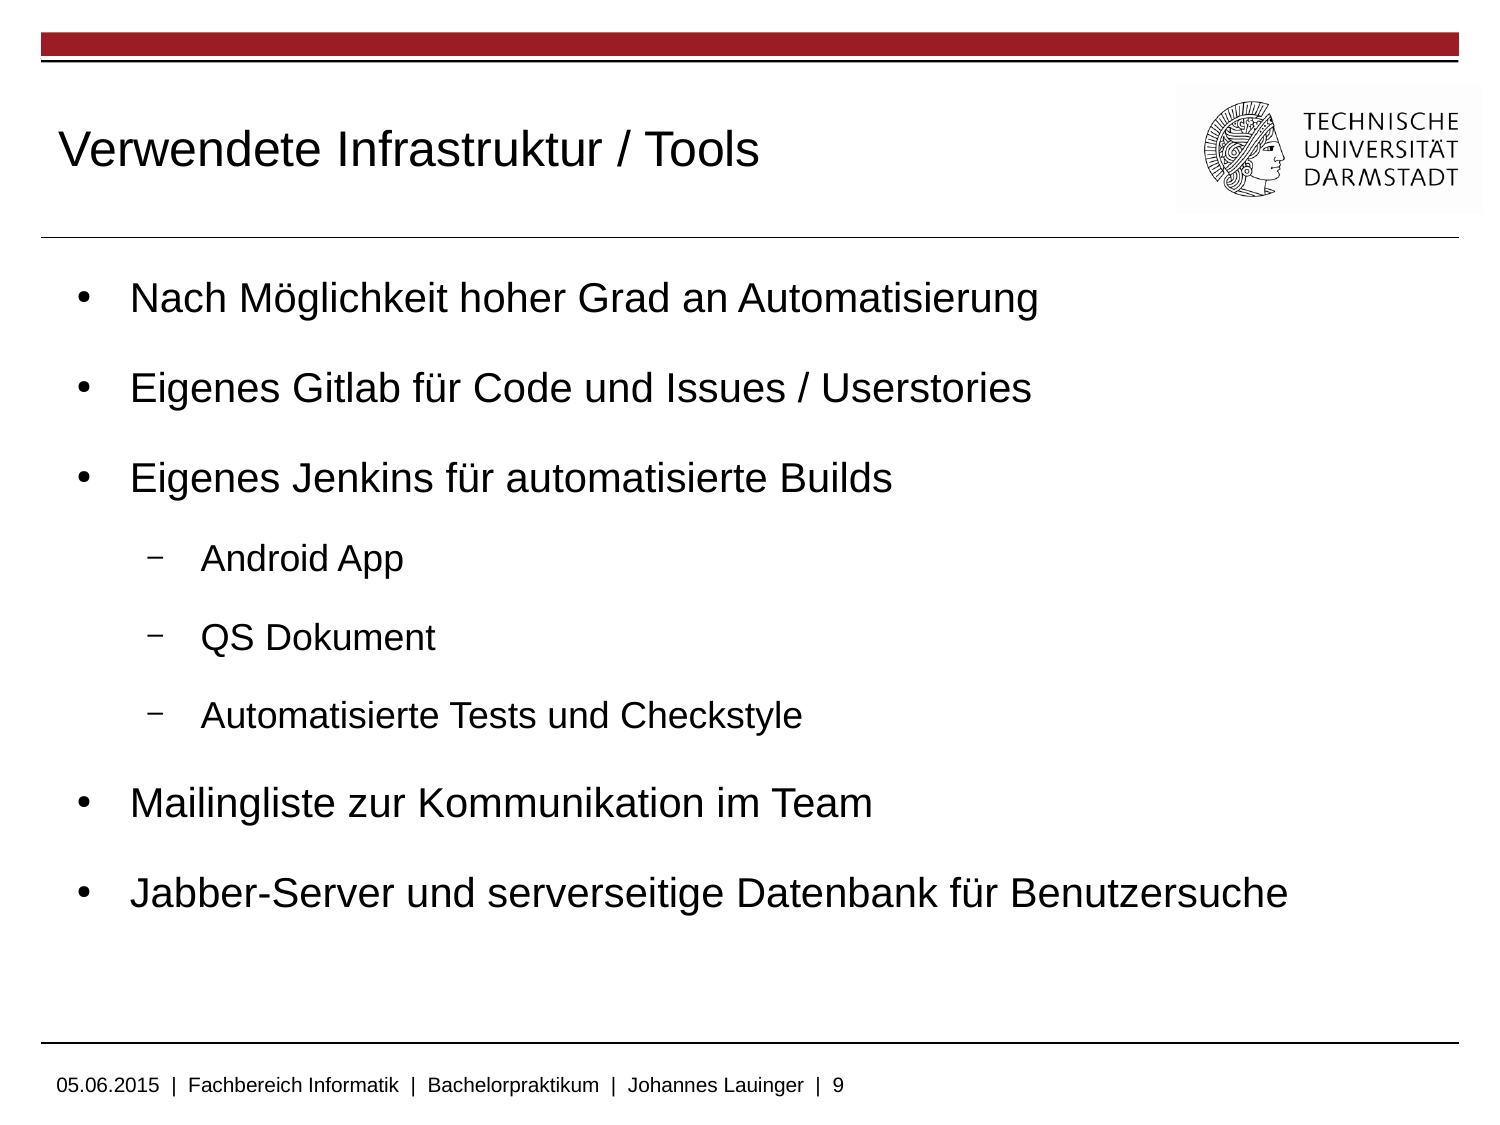

# Verwendete Infrastruktur / Tools
Nach Möglichkeit hoher Grad an Automatisierung
Eigenes Gitlab für Code und Issues / Userstories
Eigenes Jenkins für automatisierte Builds
Android App
QS Dokument
Automatisierte Tests und Checkstyle
Mailingliste zur Kommunikation im Team
Jabber-Server und serverseitige Datenbank für Benutzersuche